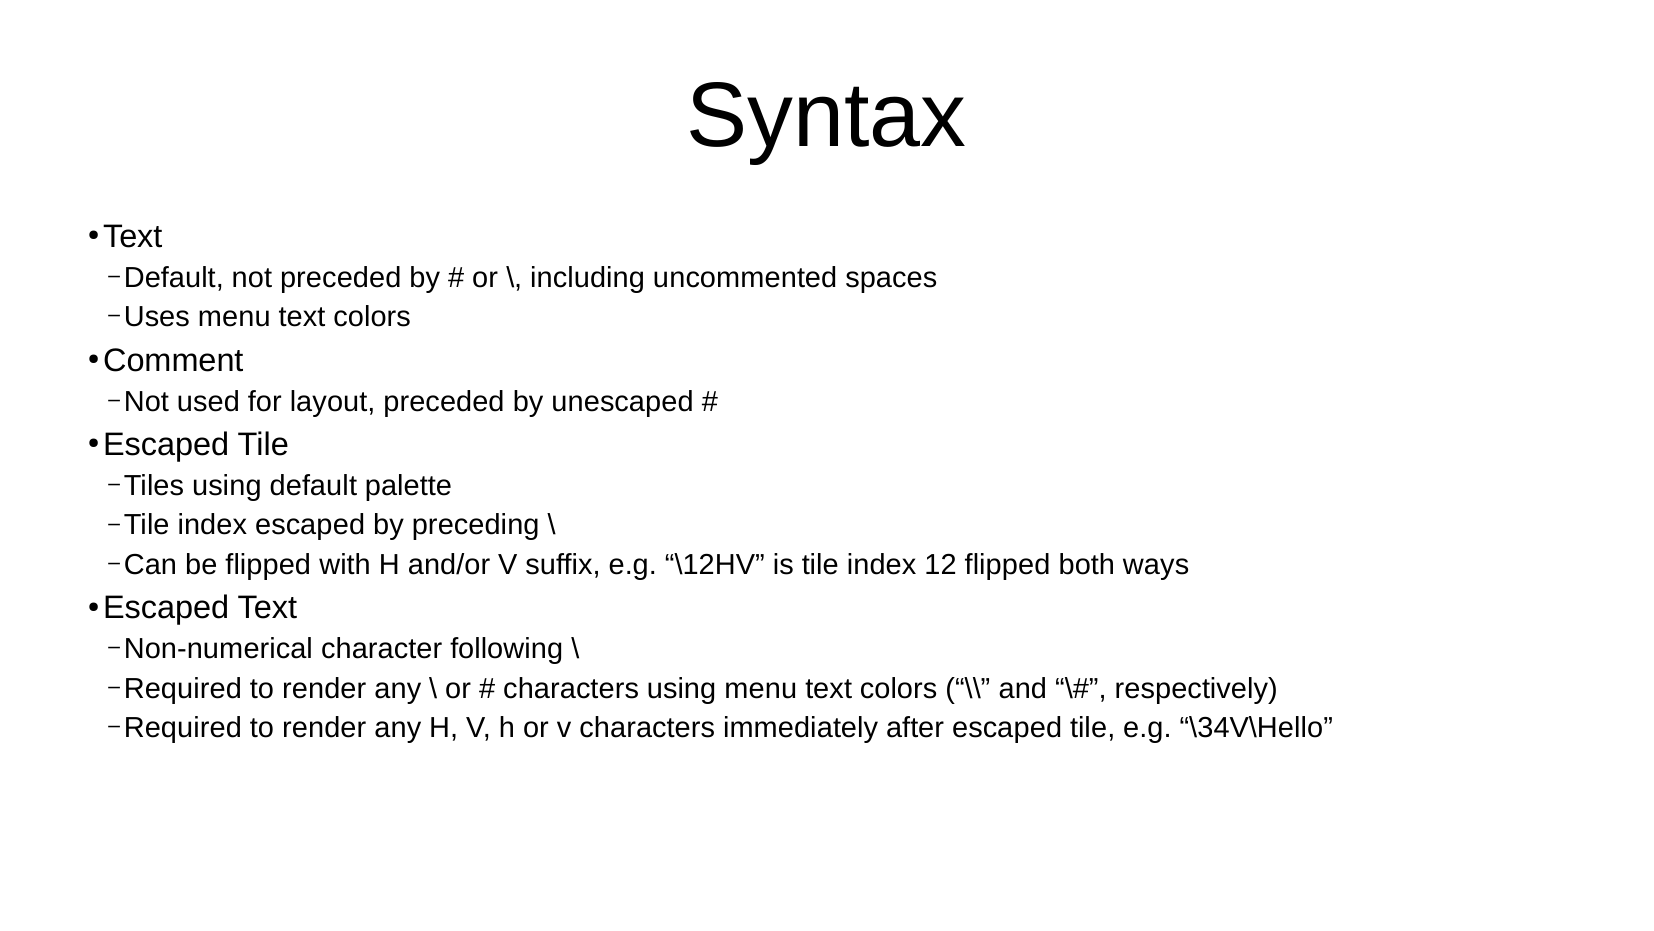

# Syntax
Text
Default, not preceded by # or \, including uncommented spaces
Uses menu text colors
Comment
Not used for layout, preceded by unescaped #
Escaped Tile
Tiles using default palette
Tile index escaped by preceding \
Can be flipped with H and/or V suffix, e.g. “\12HV” is tile index 12 flipped both ways
Escaped Text
Non-numerical character following \
Required to render any \ or # characters using menu text colors (“\\” and “\#”, respectively)
Required to render any H, V, h or v characters immediately after escaped tile, e.g. “\34V\Hello”